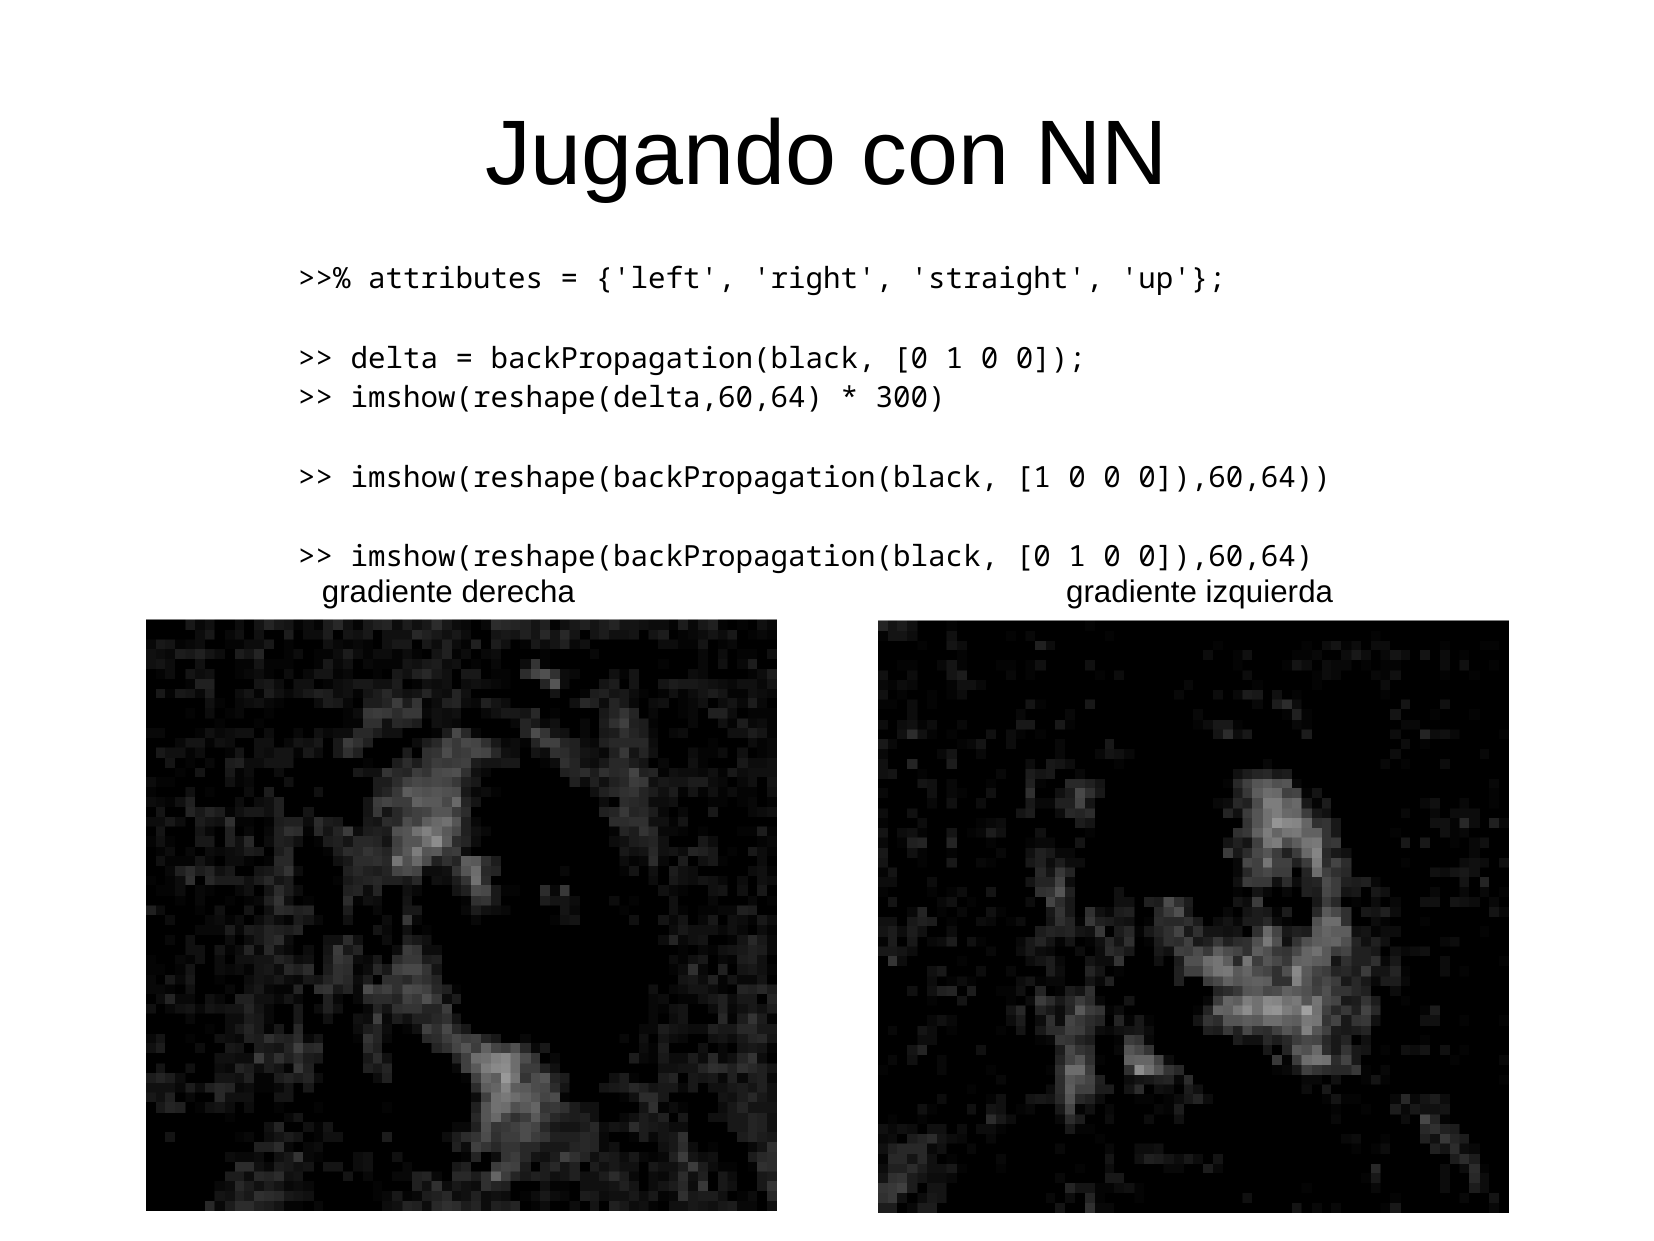

# Jugando con NN
>>% attributes = {'left', 'right', 'straight', 'up'};
>> delta = backPropagation(black, [0 1 0 0]);
>> imshow(reshape(delta,60,64) * 300)
>> imshow(reshape(backPropagation(black, [1 0 0 0]),60,64))
>> imshow(reshape(backPropagation(black, [0 1 0 0]),60,64)
gradiente derecha
gradiente izquierda